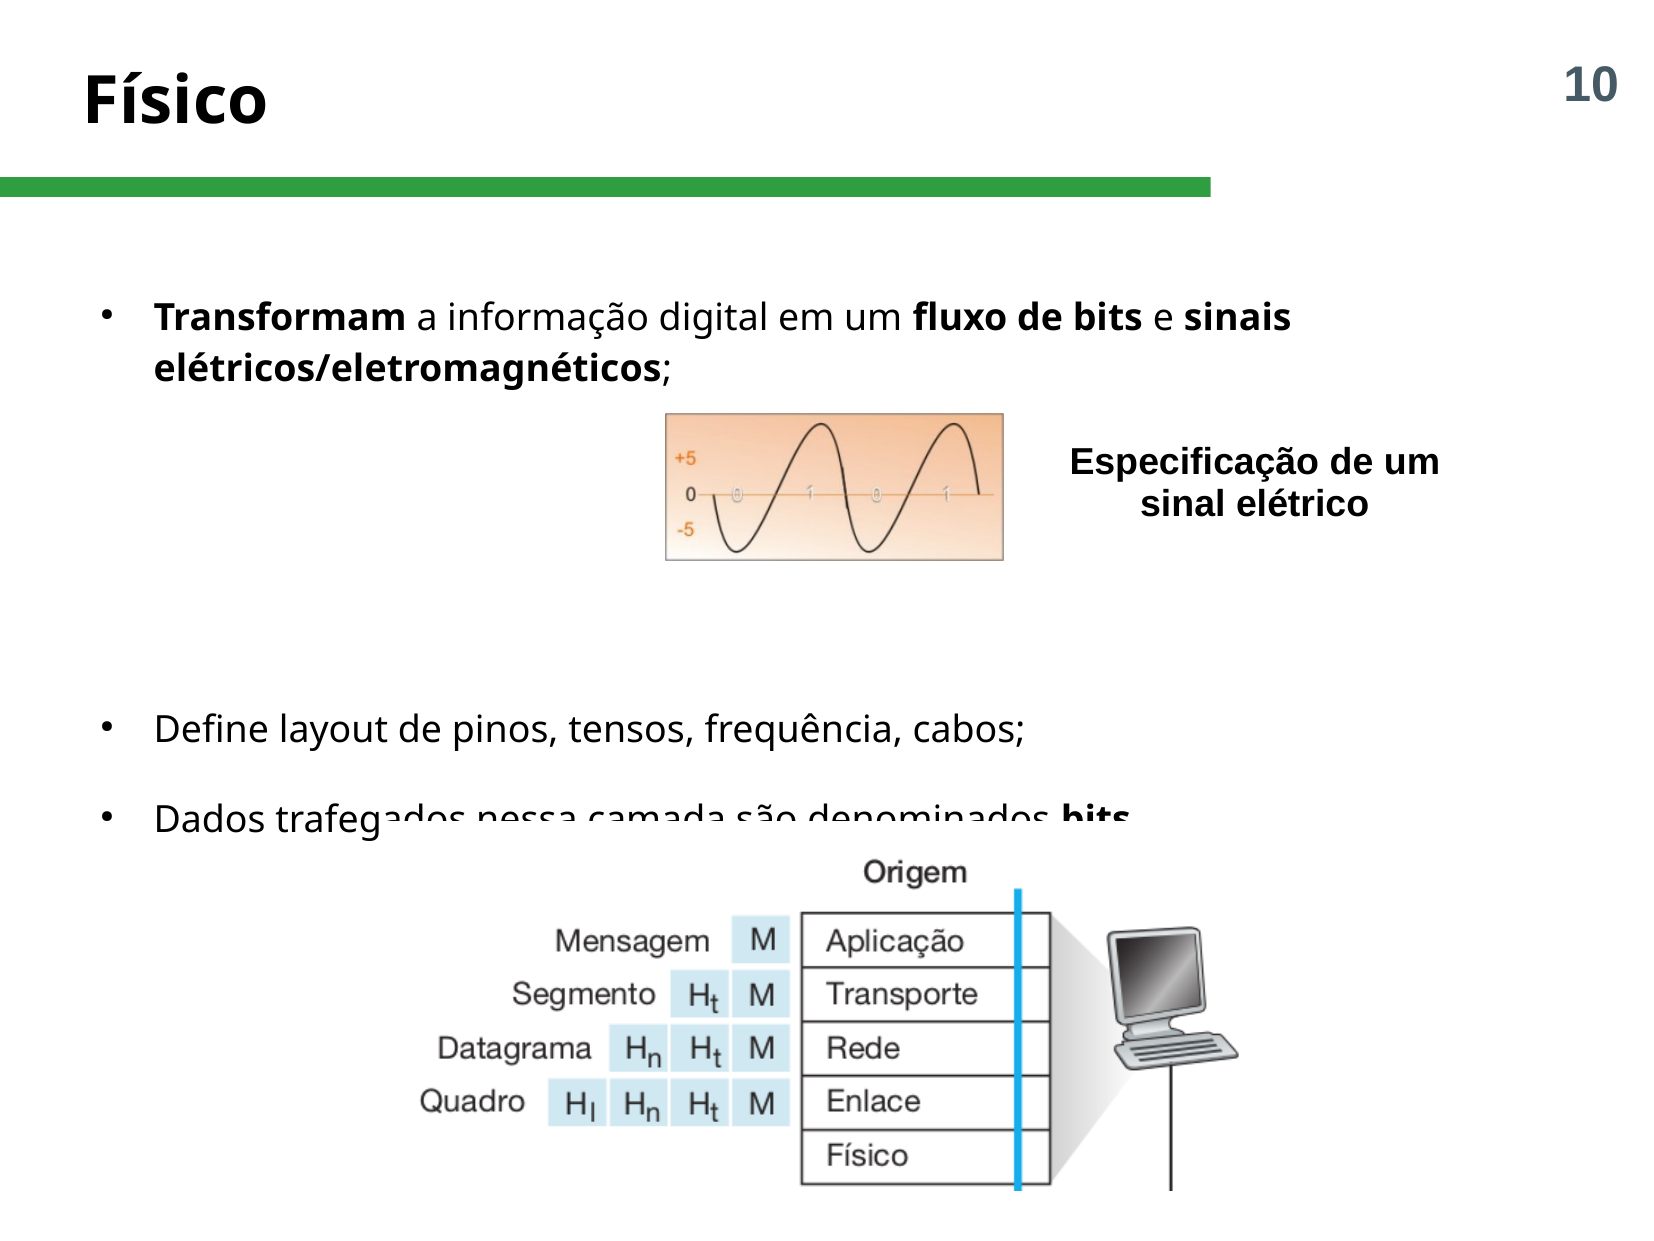

# Físico
Transformam a informação digital em um fluxo de bits e sinais elétricos/eletromagnéticos;
Define layout de pinos, tensos, frequência, cabos;
Dados trafegados nessa camada são denominados bits.
Especificação de um sinal elétrico